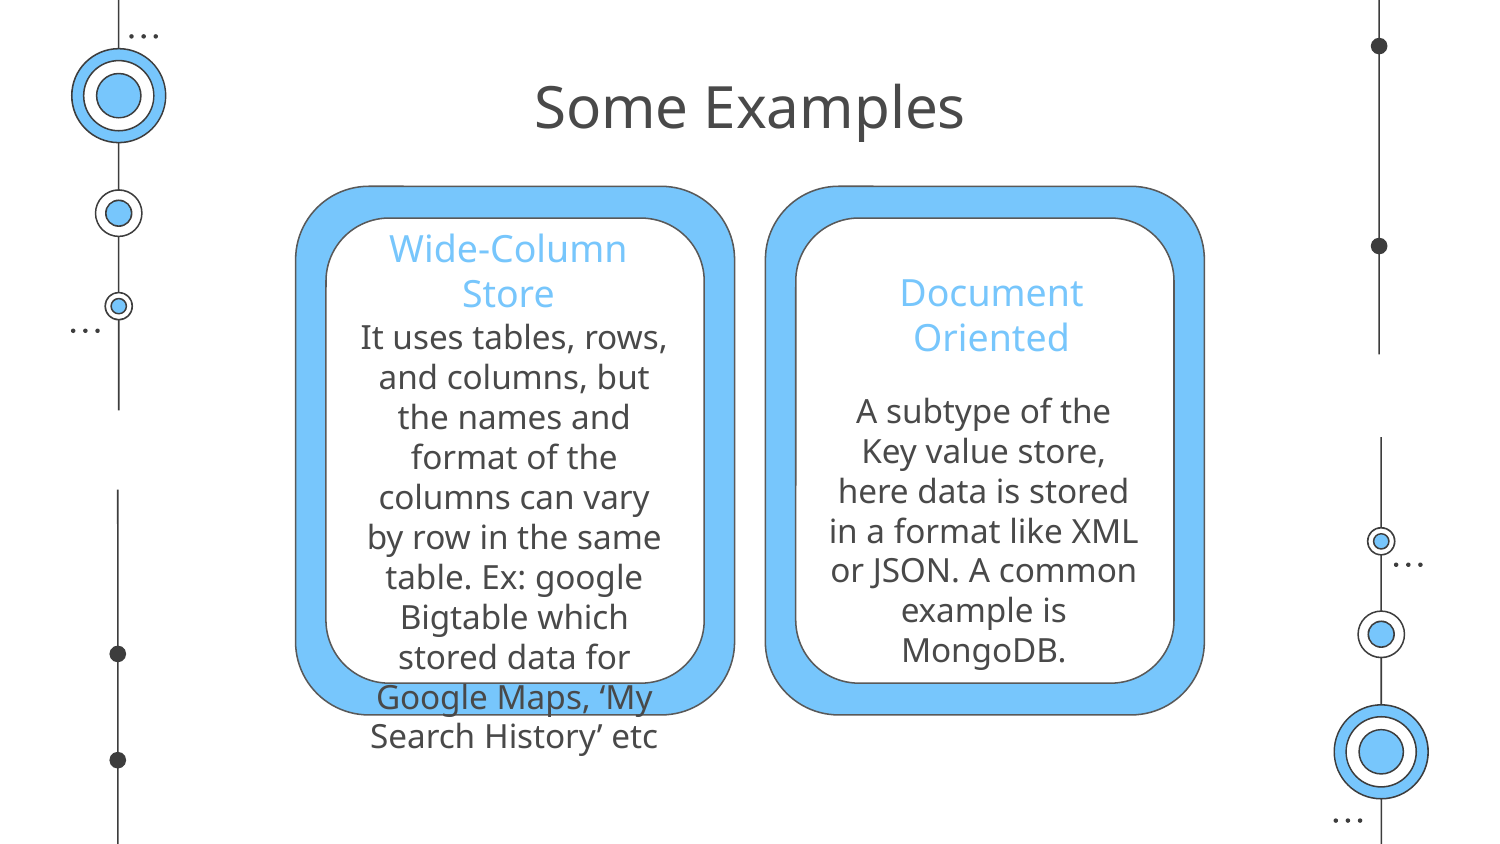

# Some Examples
Wide-Column Store
Document Oriented
It uses tables, rows, and columns, but the names and format of the columns can vary by row in the same table. Ex: google Bigtable which stored data for Google Maps, ‘My Search History’ etc
A subtype of the Key value store, here data is stored in a format like XML or JSON. A common example is MongoDB.